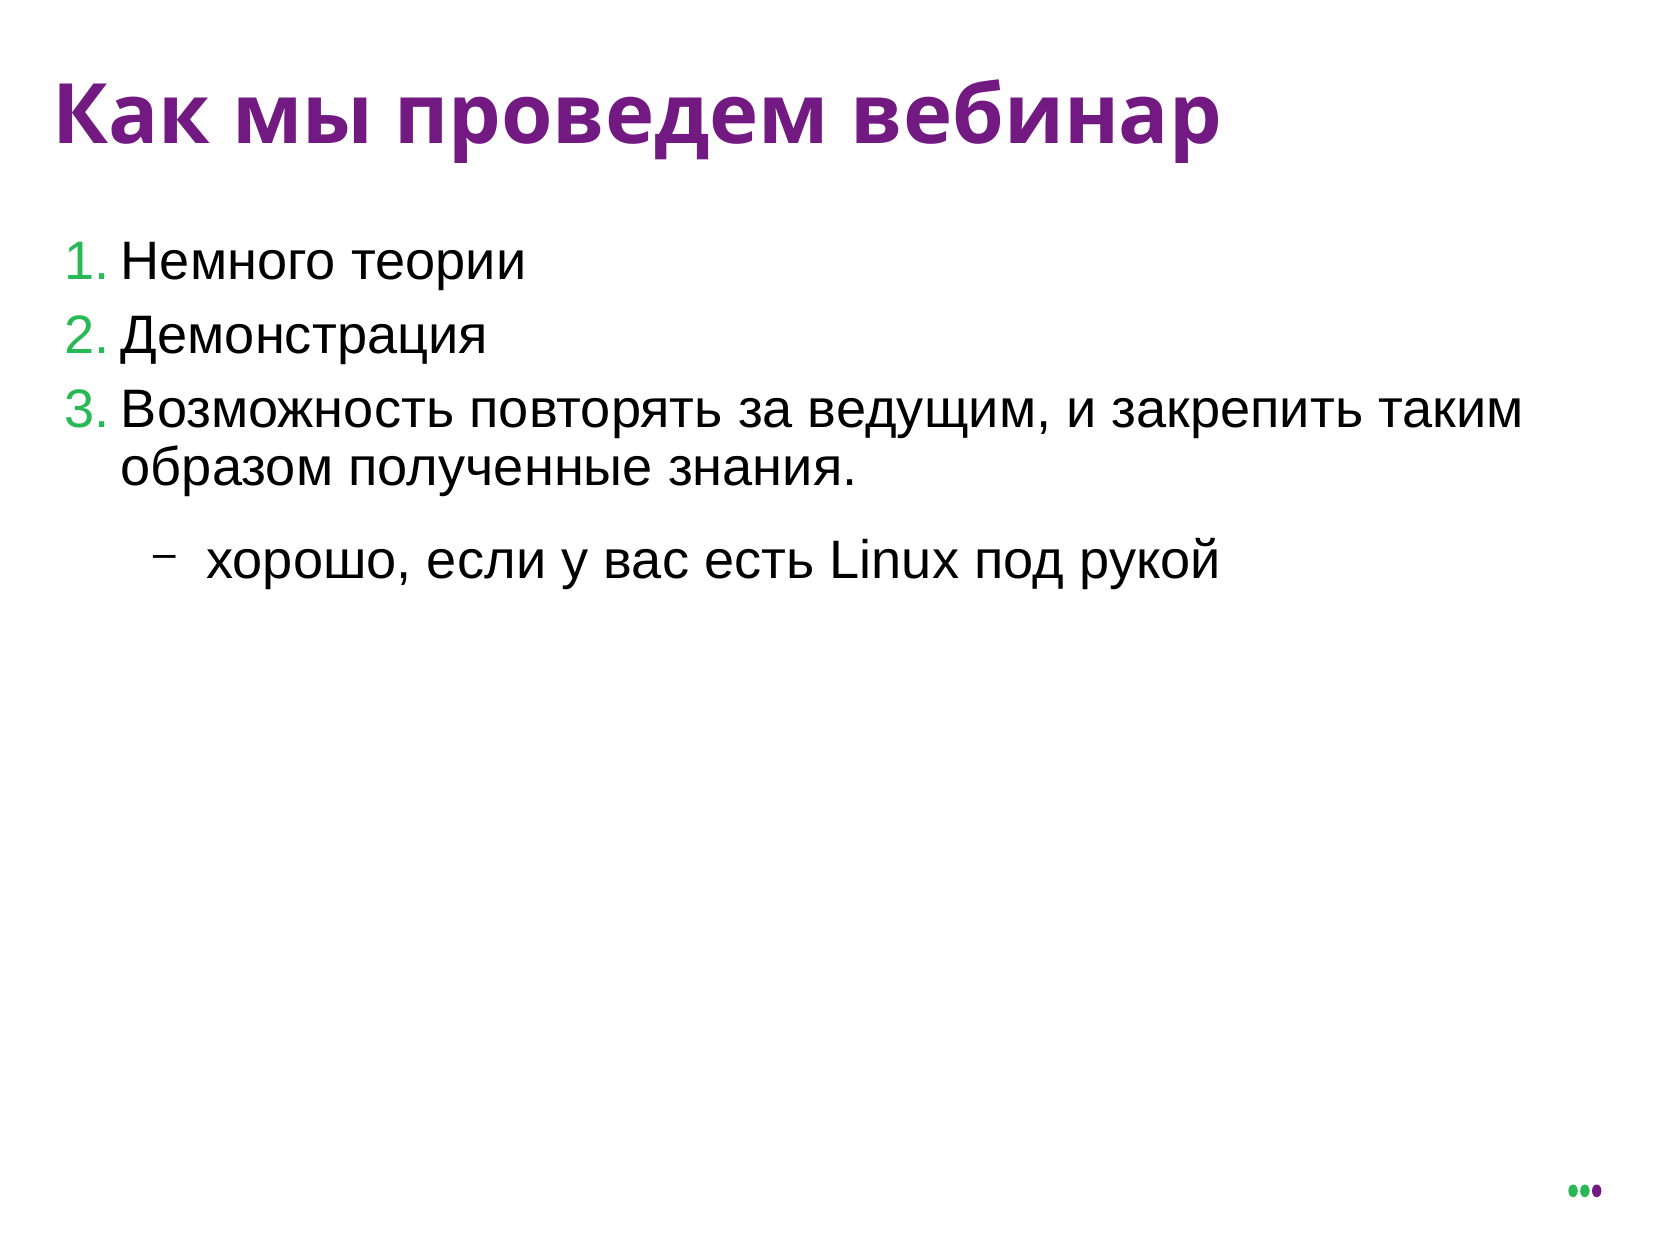

# Как мы проведем вебинар
Немного теории
Демонстрация
Возможность повторять за ведущим, и закрепить таким образом полученные знания.
хорошо, если у вас есть Linux под рукой